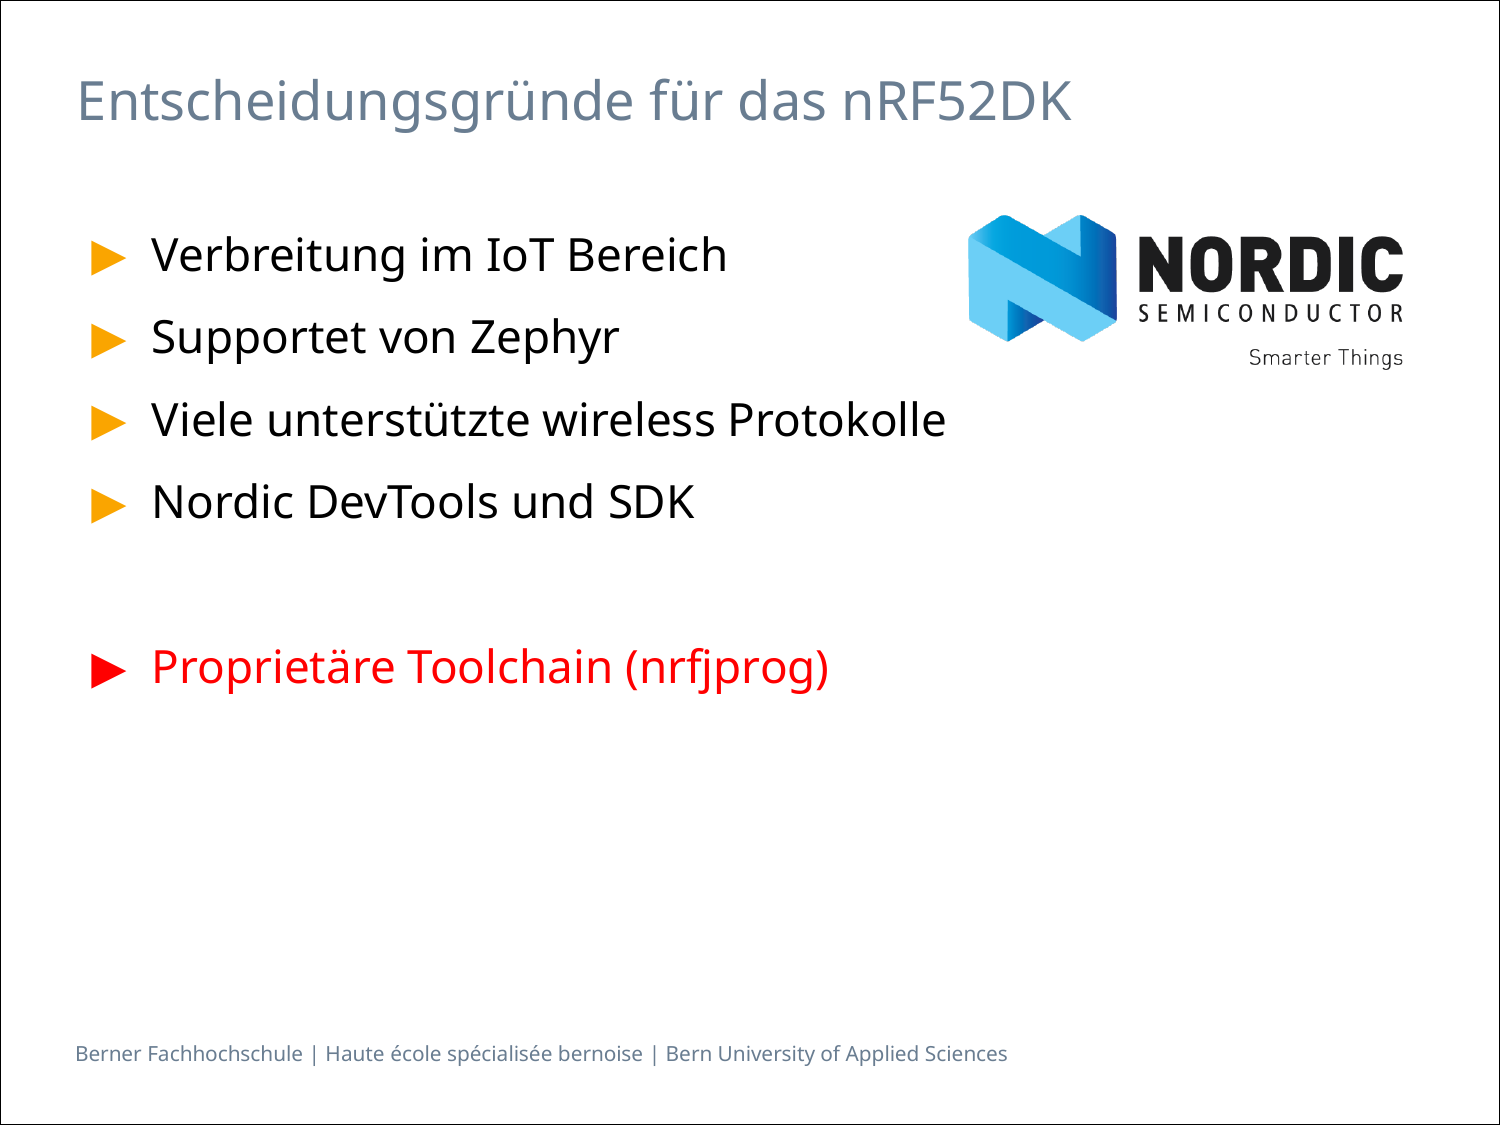

Entscheidungsgründe für das nRF52DK
# Verbreitung im IoT Bereich
Supportet von Zephyr
Viele unterstützte wireless Protokolle
Nordic DevTools und SDK
Proprietäre Toolchain (nrfjprog)